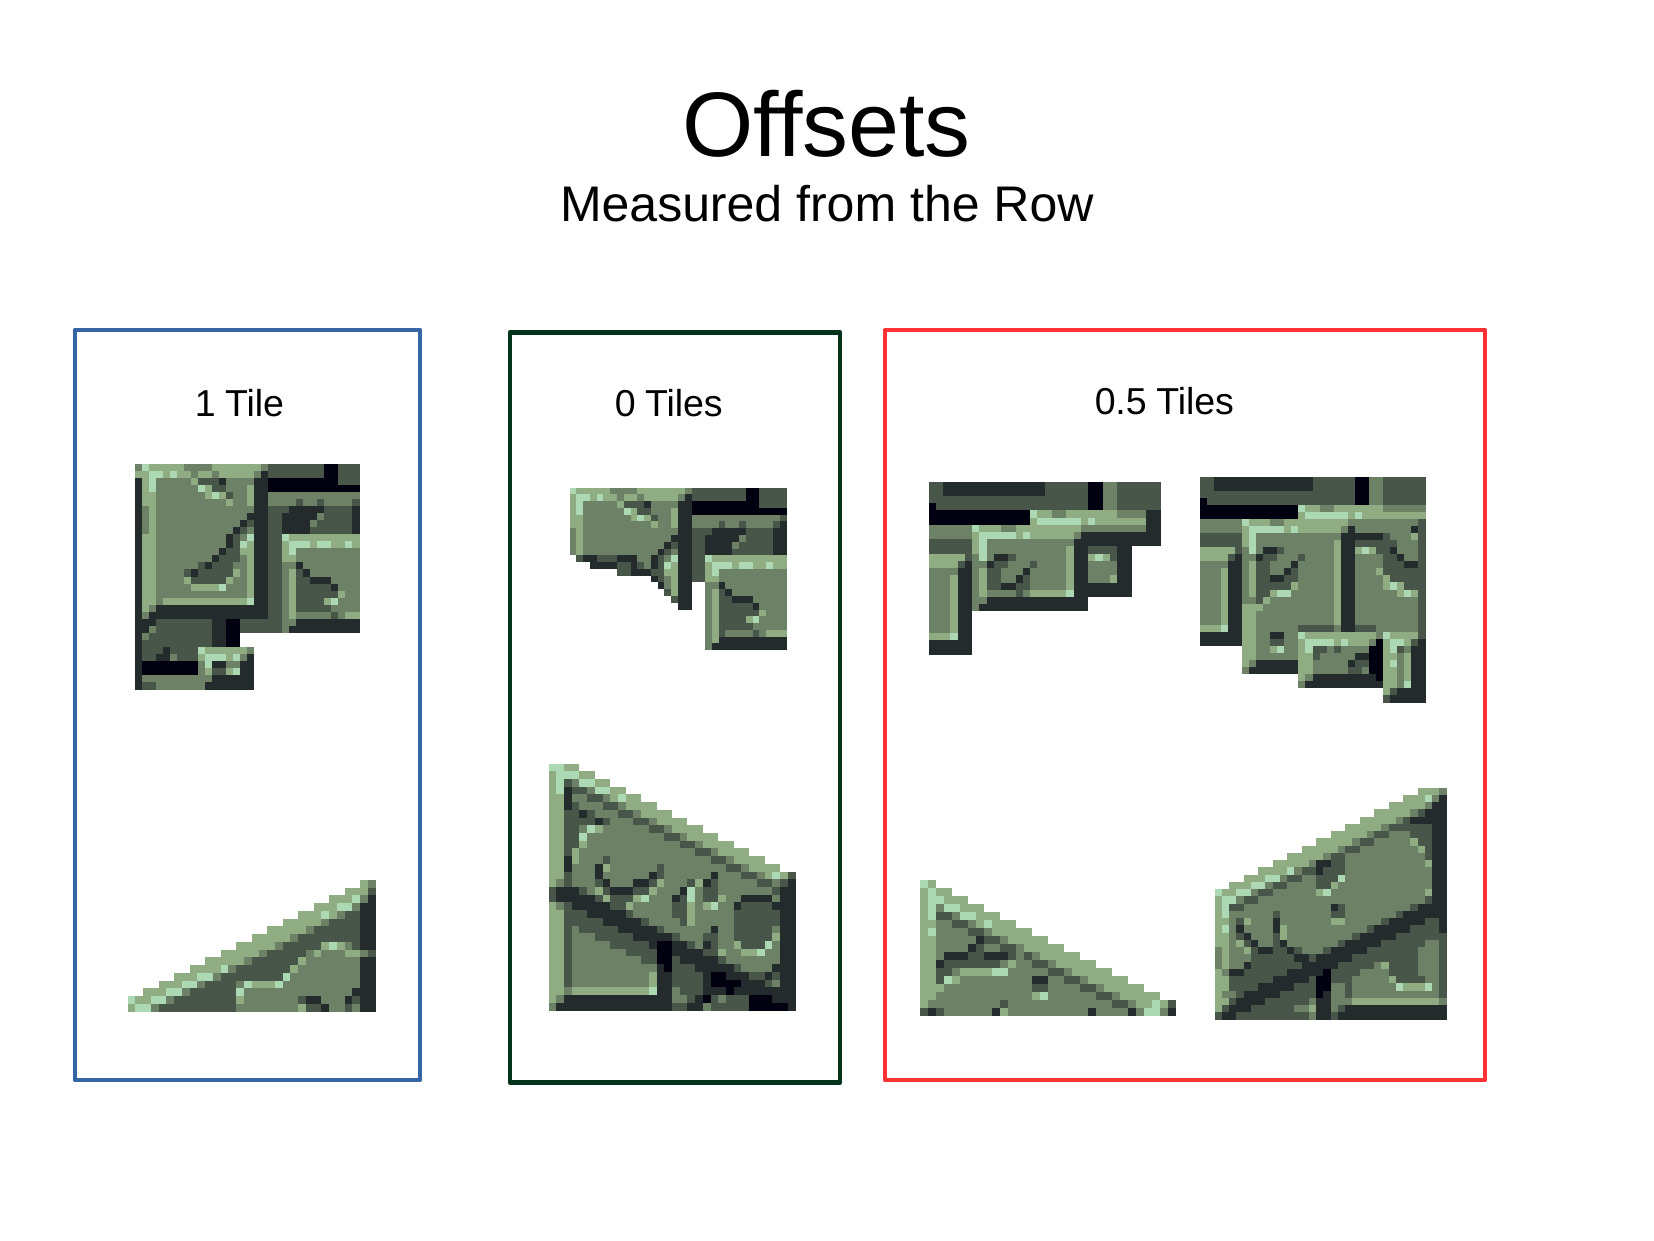

# Offsets Measured from the Row
0.5 Tiles
1 Tile
0 Tiles